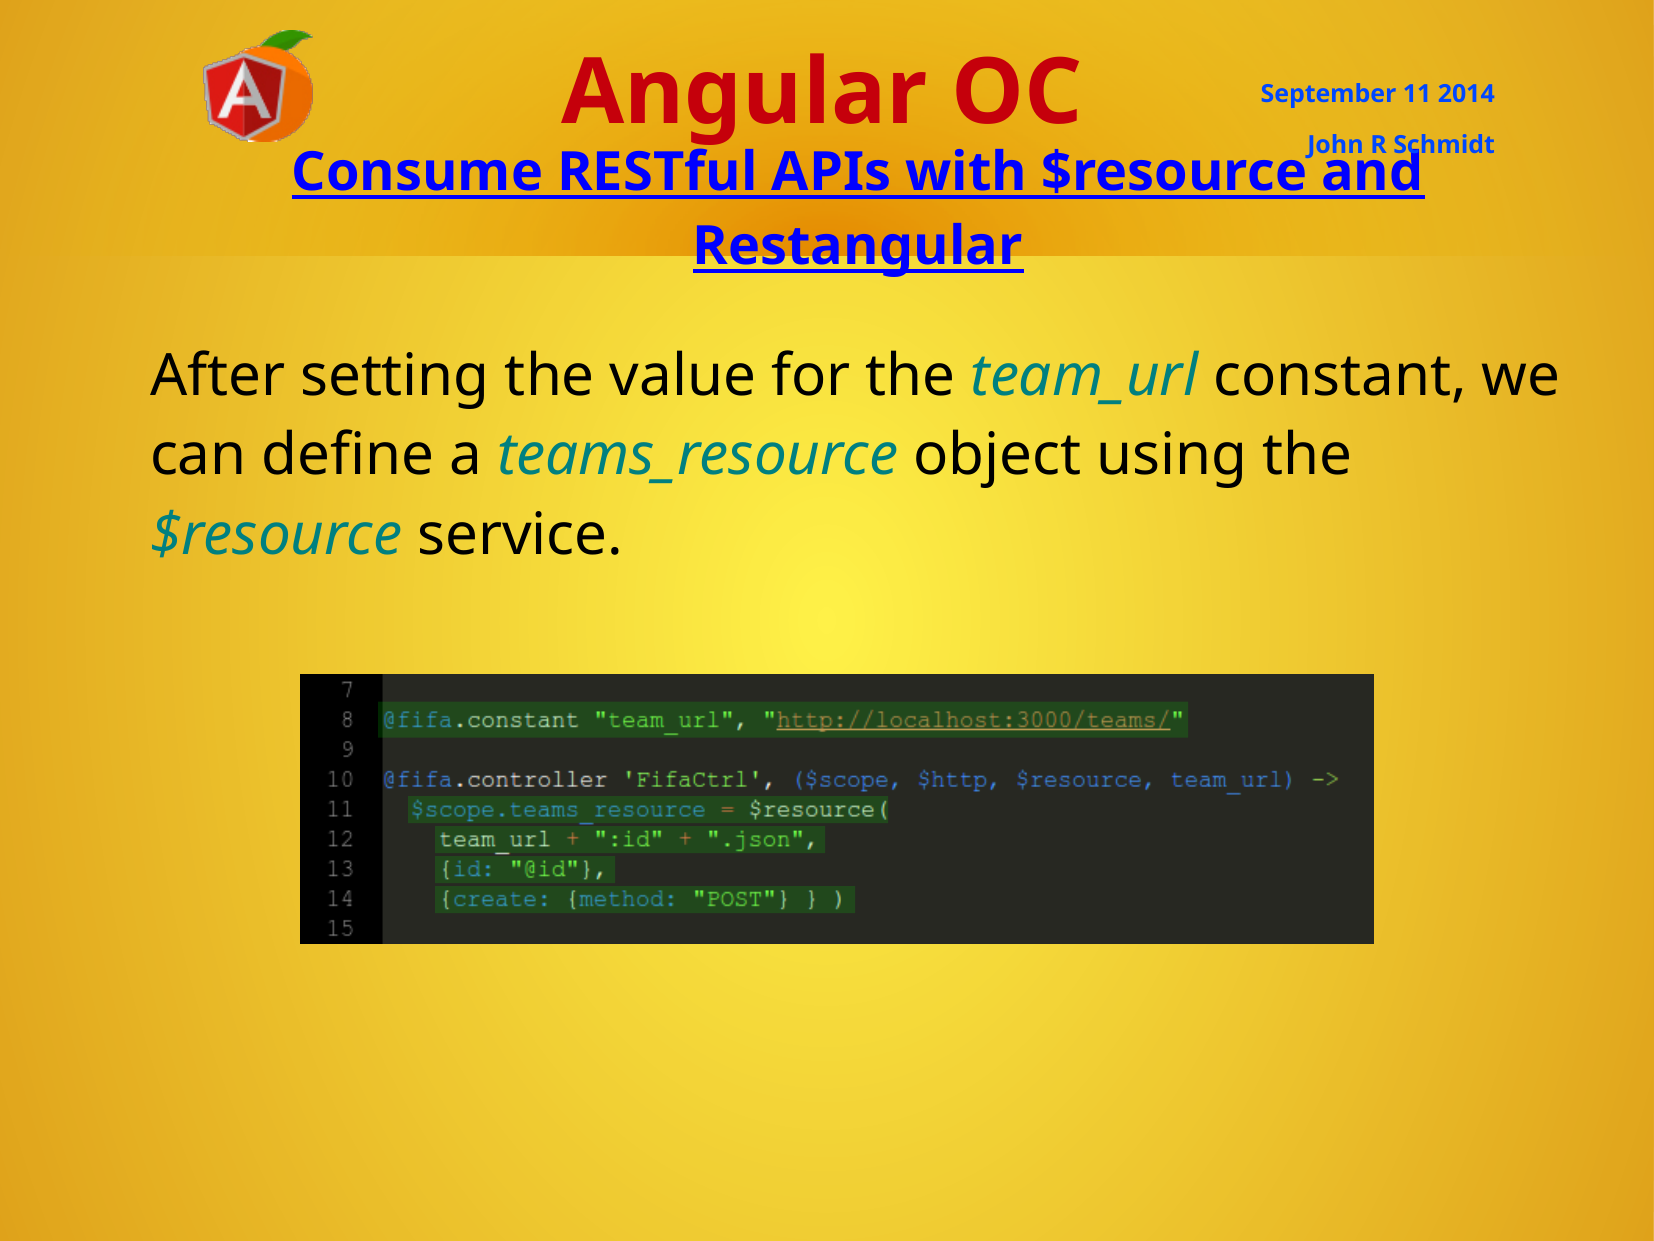

# Angular OC
September 11 2014
John R Schmidt
Consume RESTful APIs with $resource and Restangular
After setting the value for the team_url constant, we can define a teams_resource object using the $resource service.